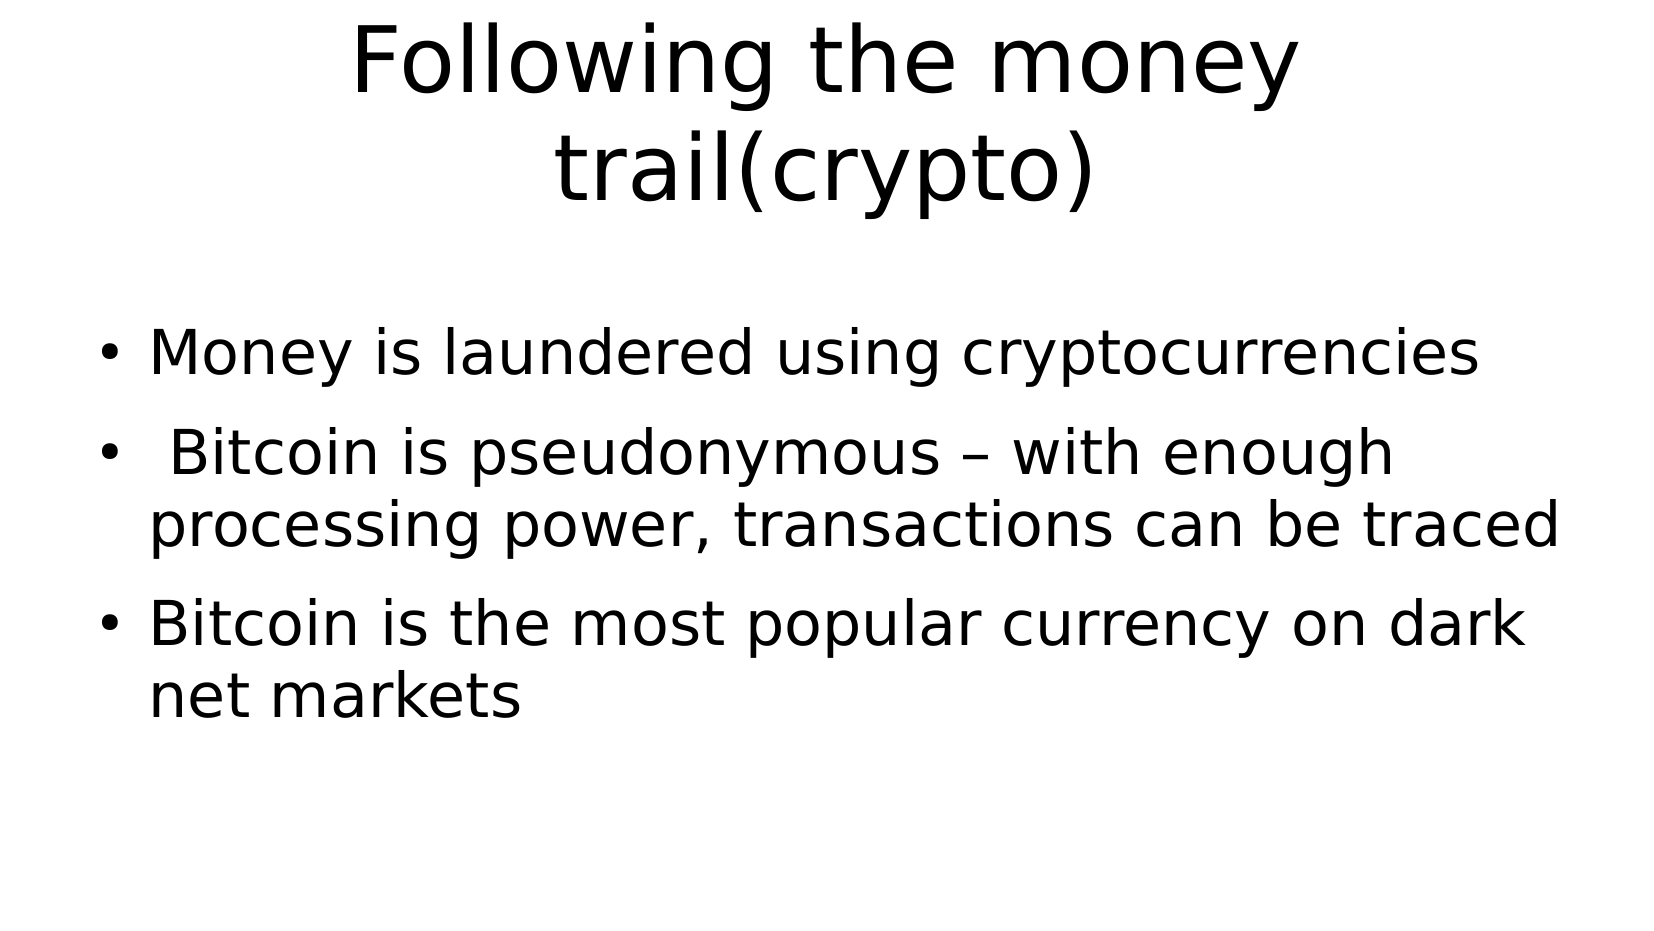

# Following the money trail(crypto)
Money is laundered using cryptocurrencies
 Bitcoin is pseudonymous – with enough processing power, transactions can be traced
Bitcoin is the most popular currency on dark net markets